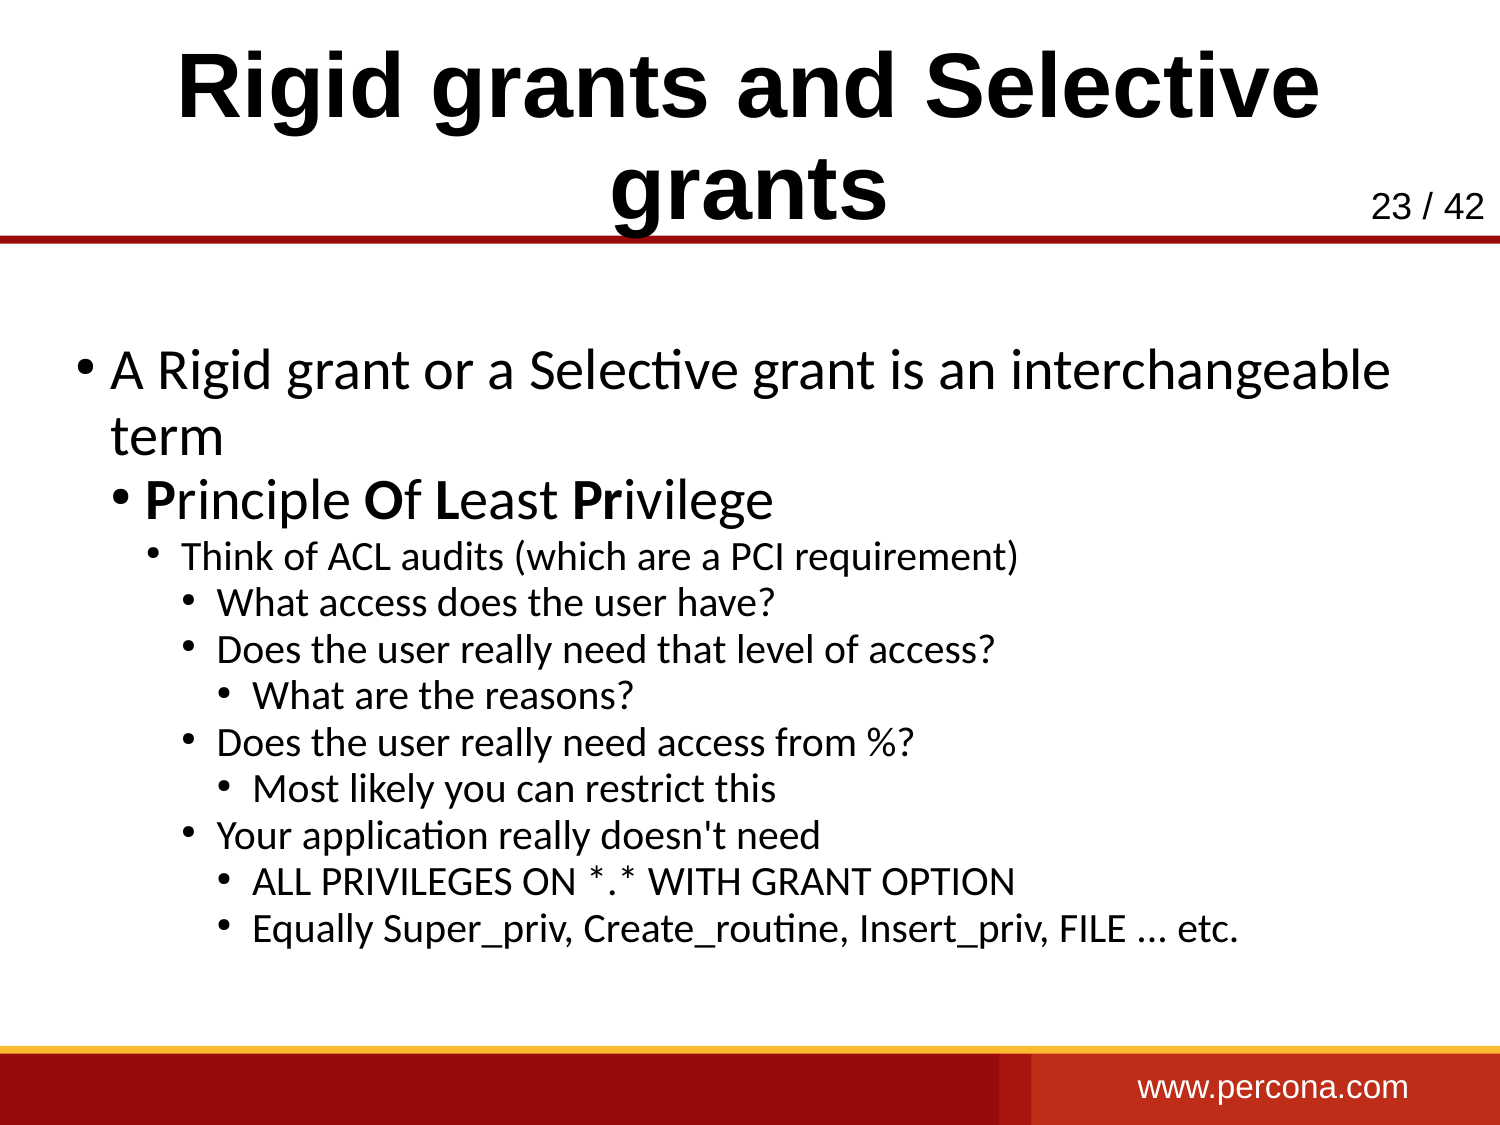

Rigid grants and Selective grants
A Rigid grant or a Selective grant is an interchangeable term
Principle Of Least Privilege
Think of ACL audits (which are a PCI requirement)
What access does the user have?
Does the user really need that level of access?
What are the reasons?
Does the user really need access from %?
Most likely you can restrict this
Your application really doesn't need
ALL PRIVILEGES ON *.* WITH GRANT OPTION
Equally Super_priv, Create_routine, Insert_priv, FILE ... etc.